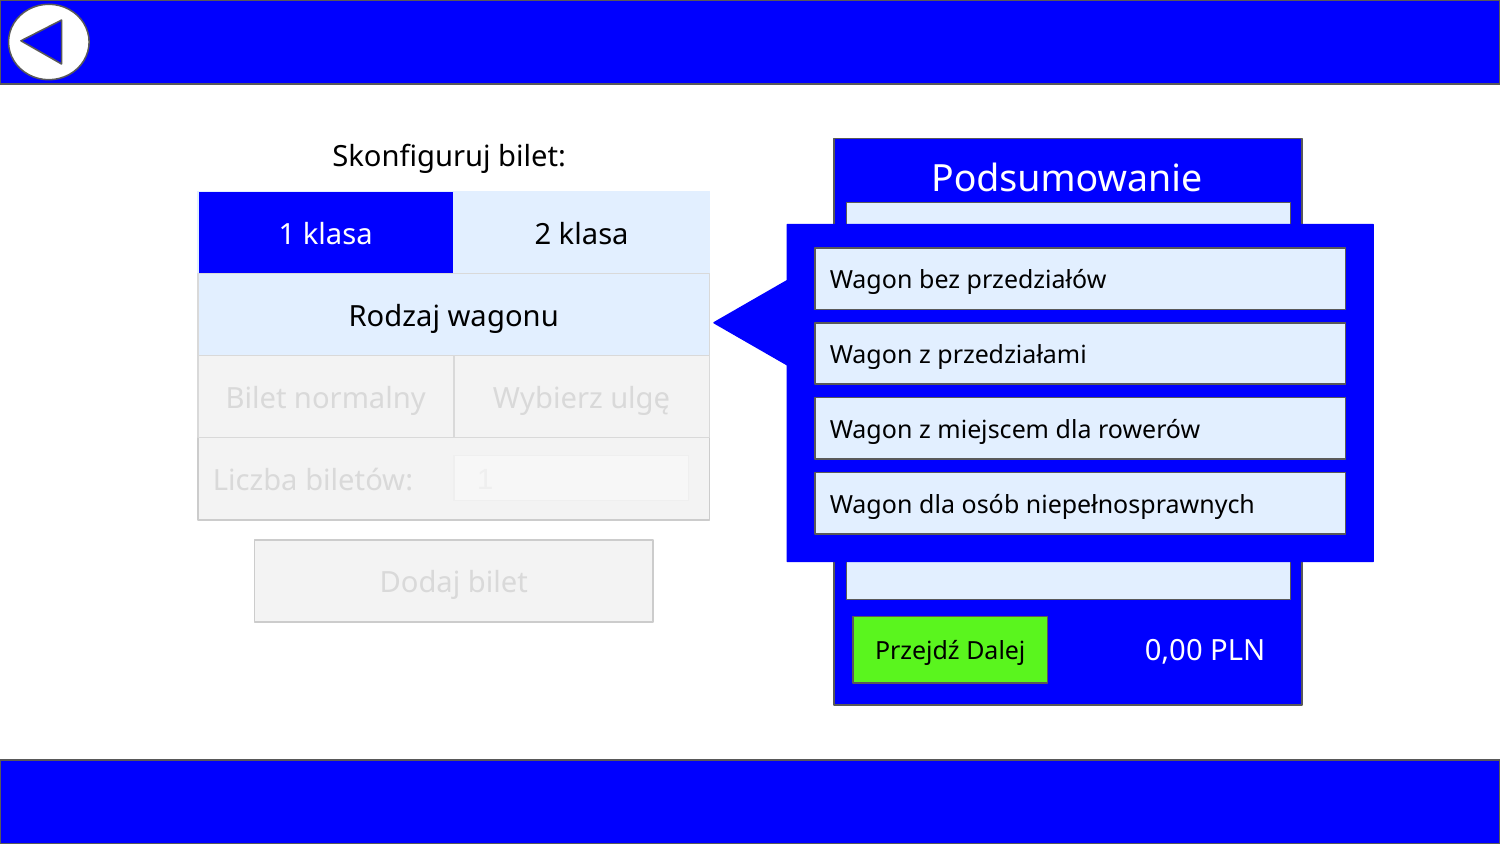

Skonfiguruj bilet:
Podsumowanie
Przejdź Dalej
0,00 PLN
1 klasa
2 klasa
Wagon bez przedziałów
Rodzaj wagonu
Wagon z przedziałami
Bilet normalny
Wybierz ulgę
Wagon z miejscem dla rowerów
Liczba biletów:
 1
Wagon dla osób niepełnosprawnych
Dodaj bilet